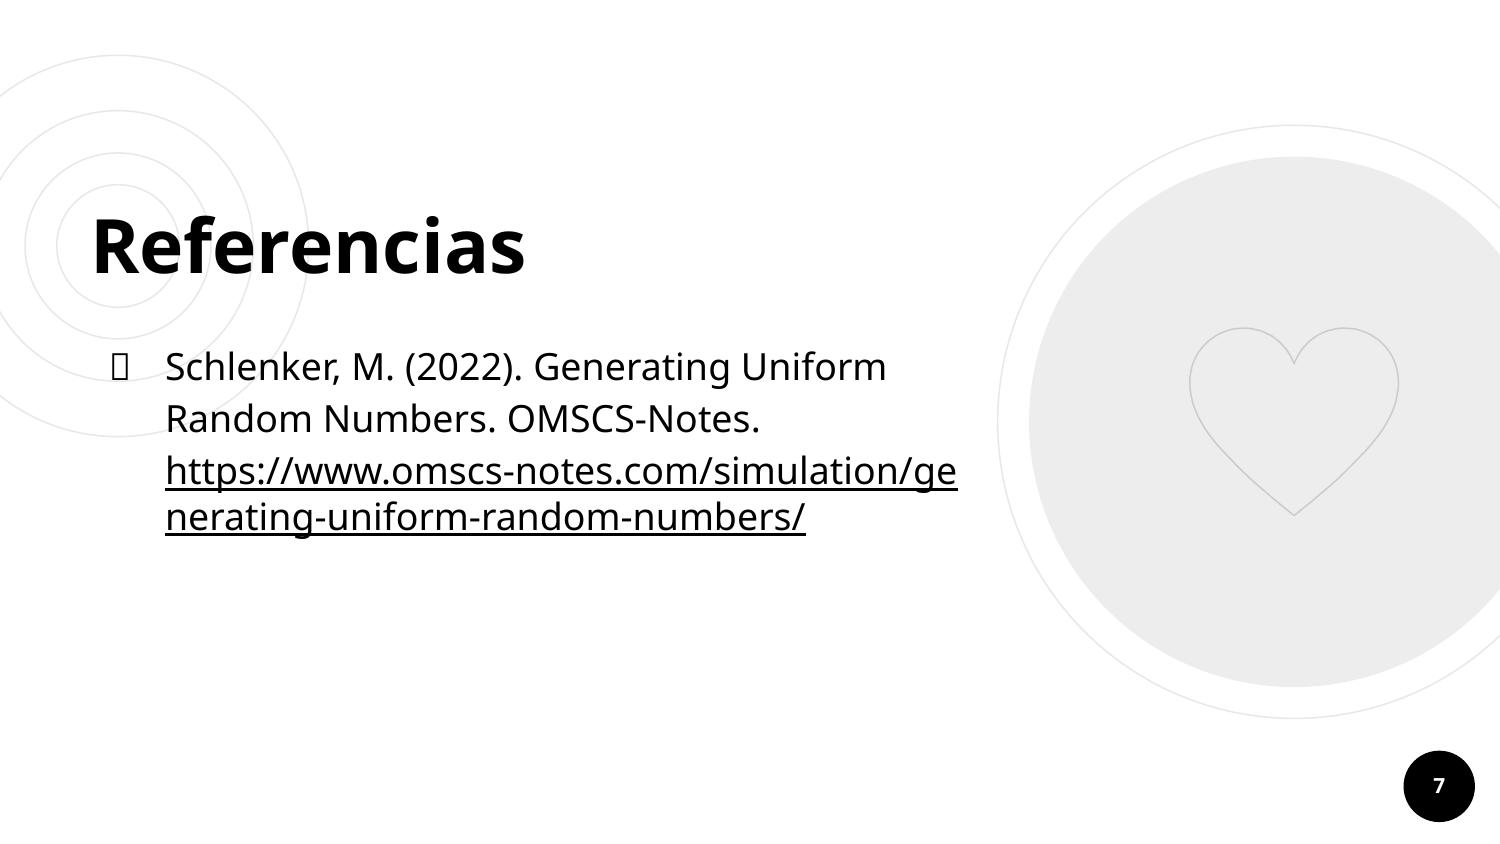

# Referencias
Schlenker, M. (2022). Generating Uniform Random Numbers. OMSCS-Notes. https://www.omscs-notes.com/simulation/generating-uniform-random-numbers/